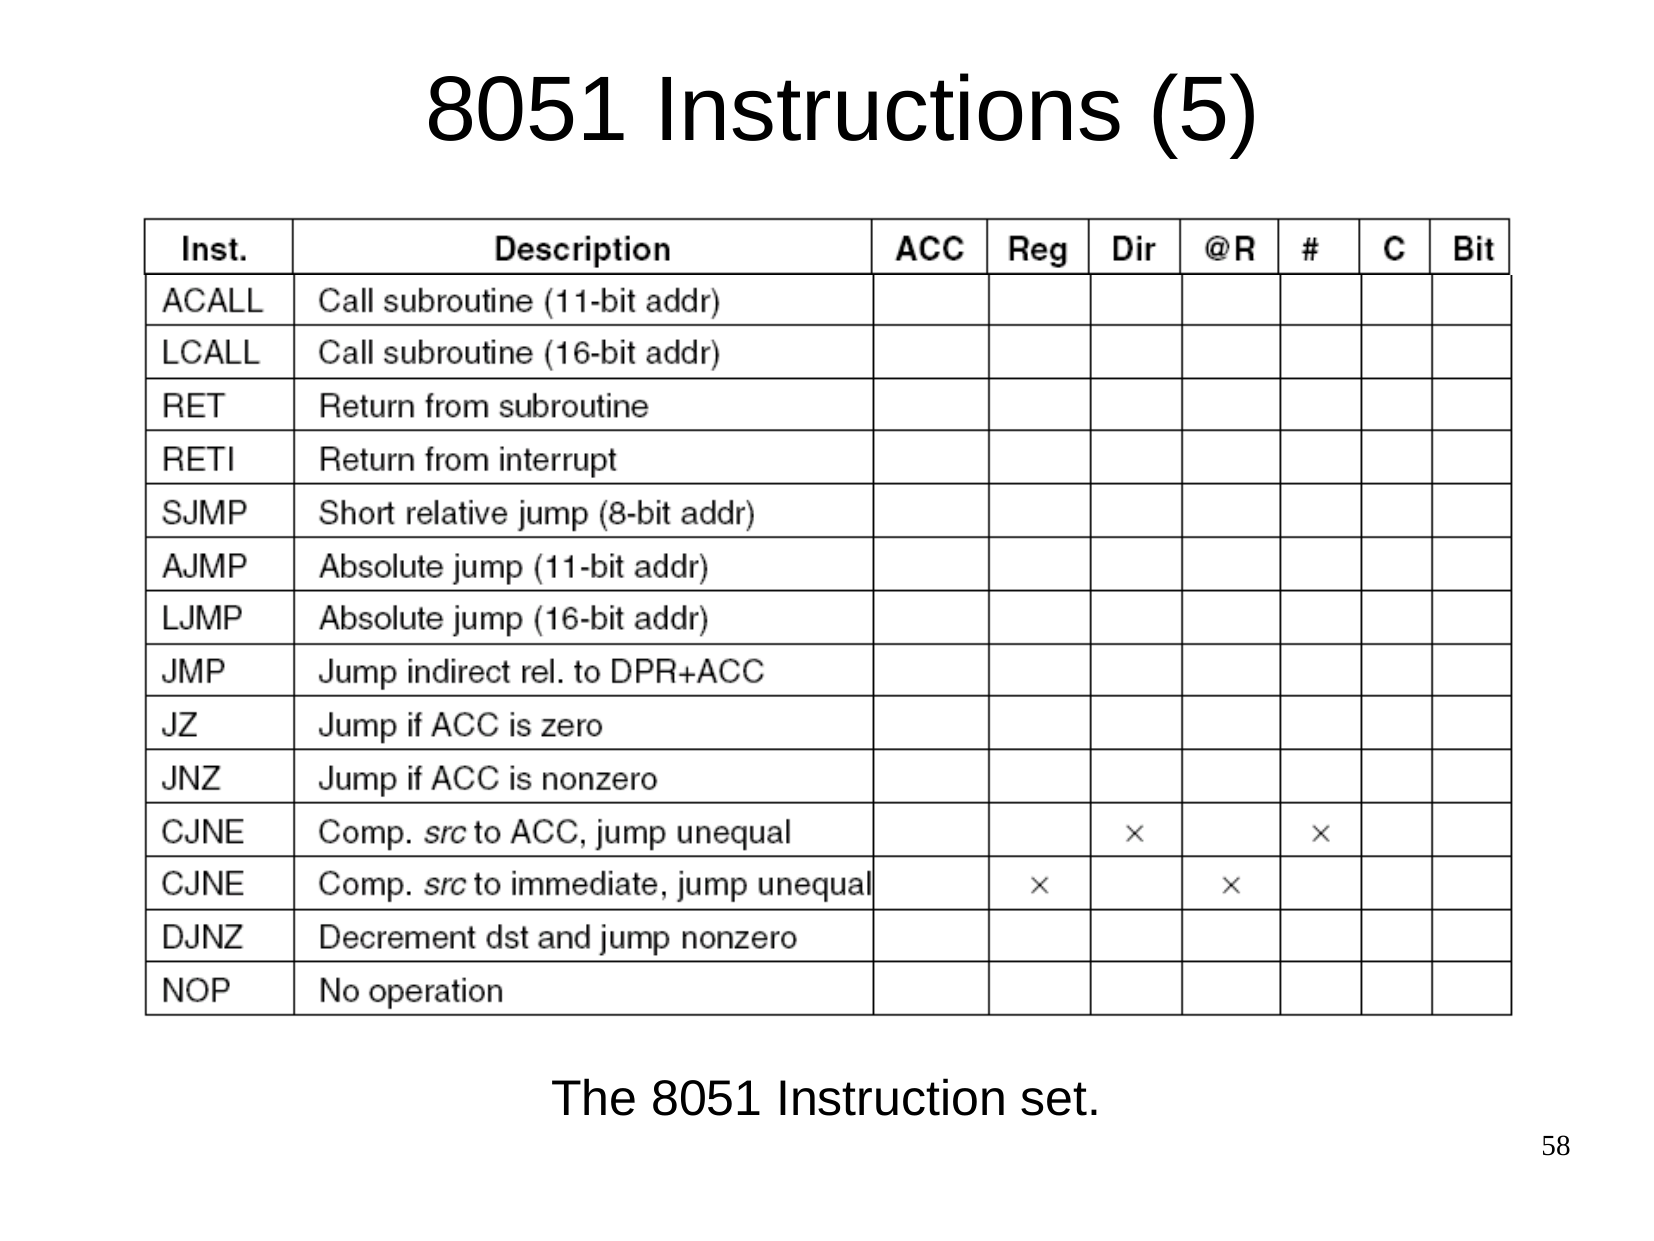

# 8051 Instructions (5)
The 8051 Instruction set.
58